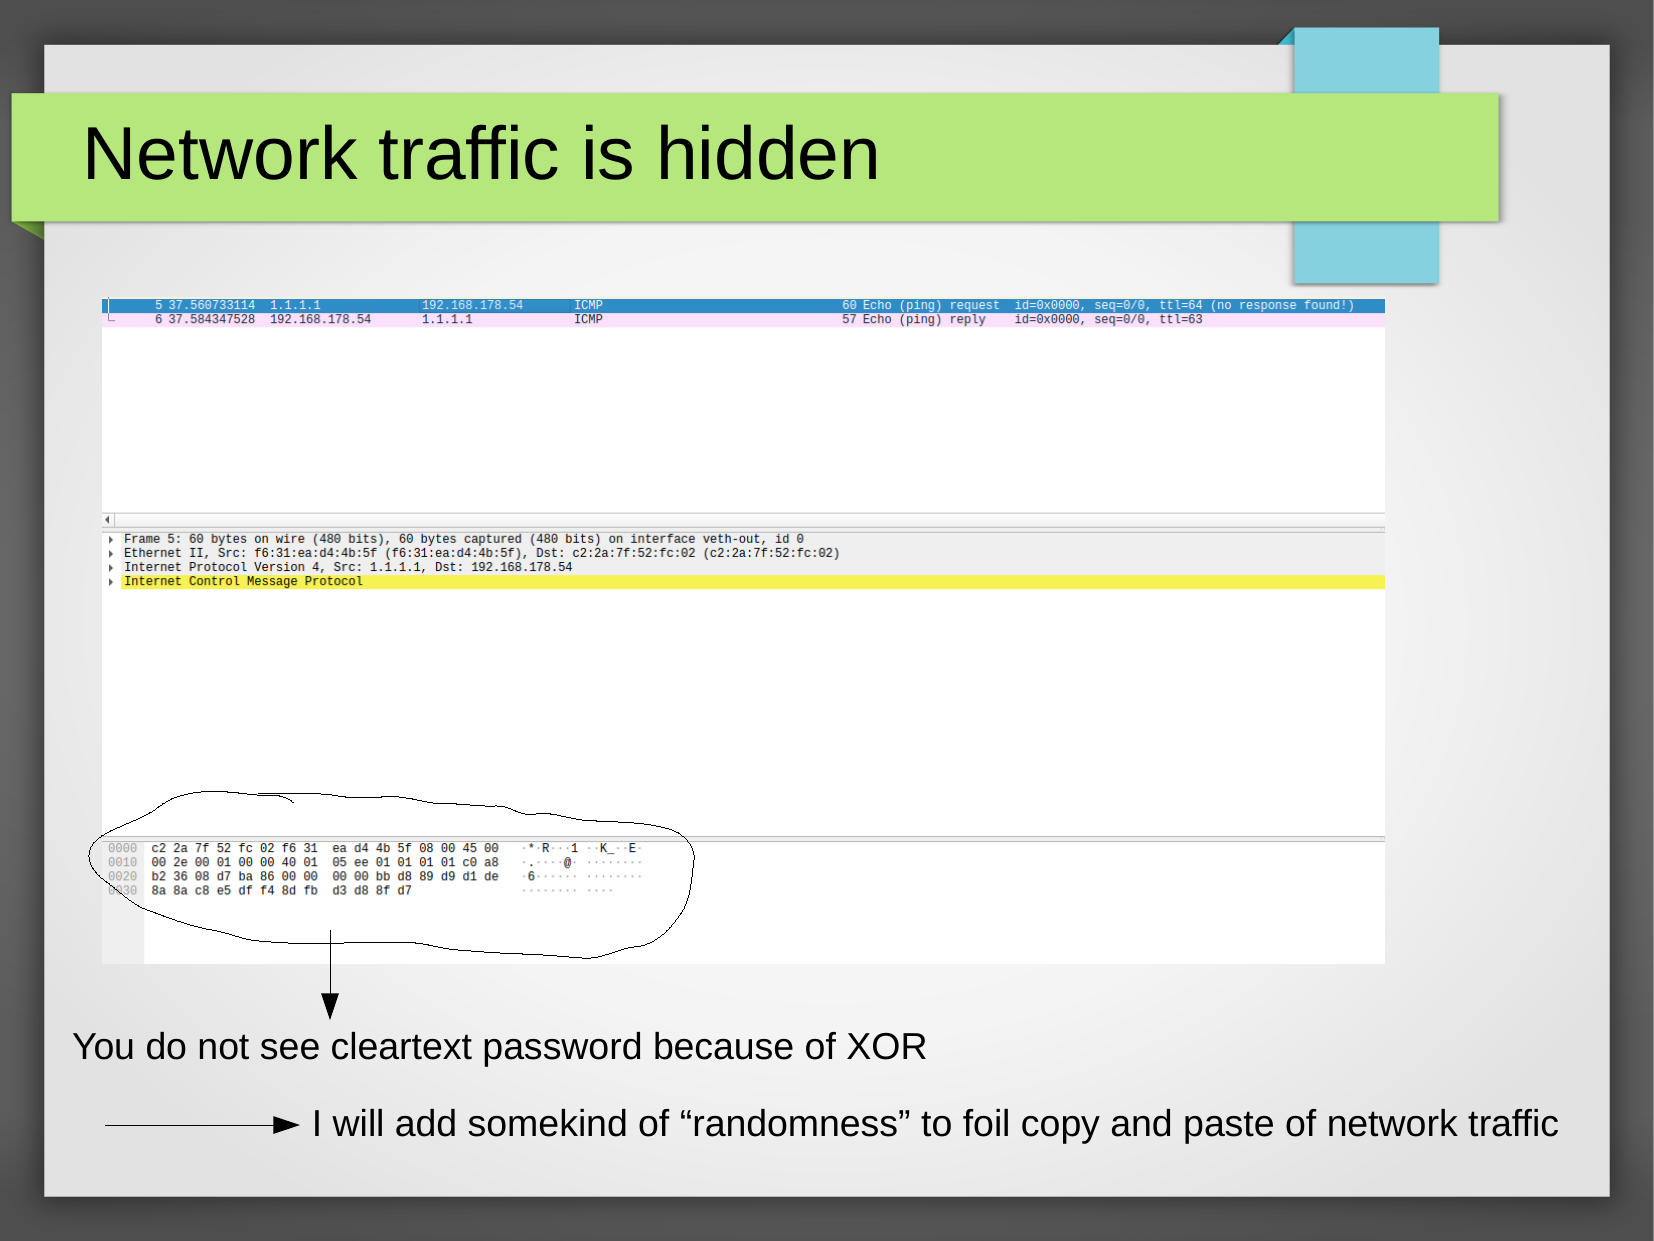

# Network traffic is hidden
You do not see cleartext password because of XOR
I will add somekind of “randomness” to foil copy and paste of network traffic